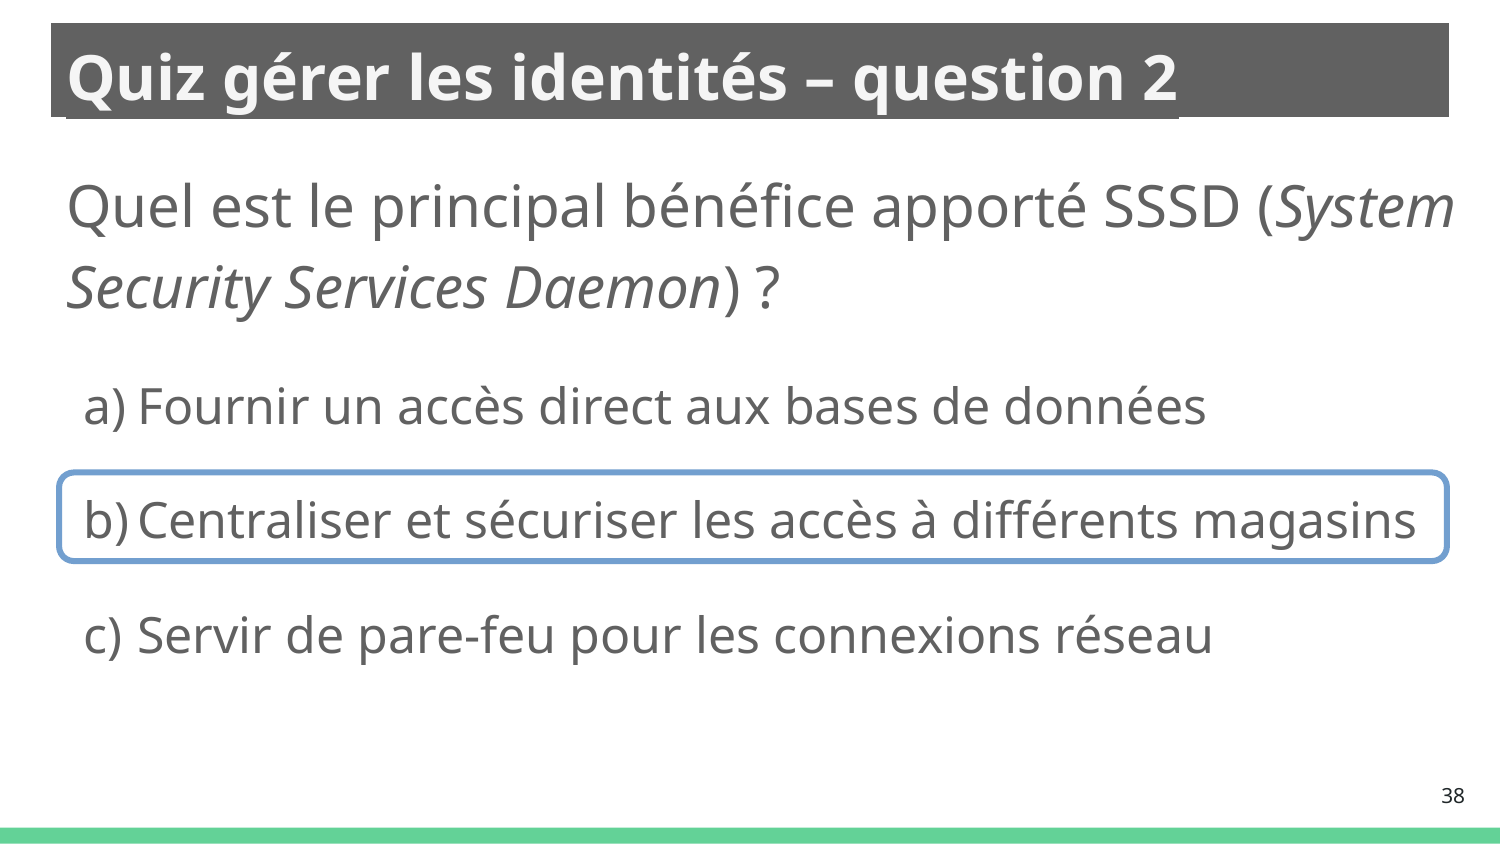

# Quiz gérer les identités – question 2
Quel est le principal bénéfice apporté SSSD (System Security Services Daemon) ?
Fournir un accès direct aux bases de données
Centraliser et sécuriser les accès à différents magasins
Servir de pare-feu pour les connexions réseau